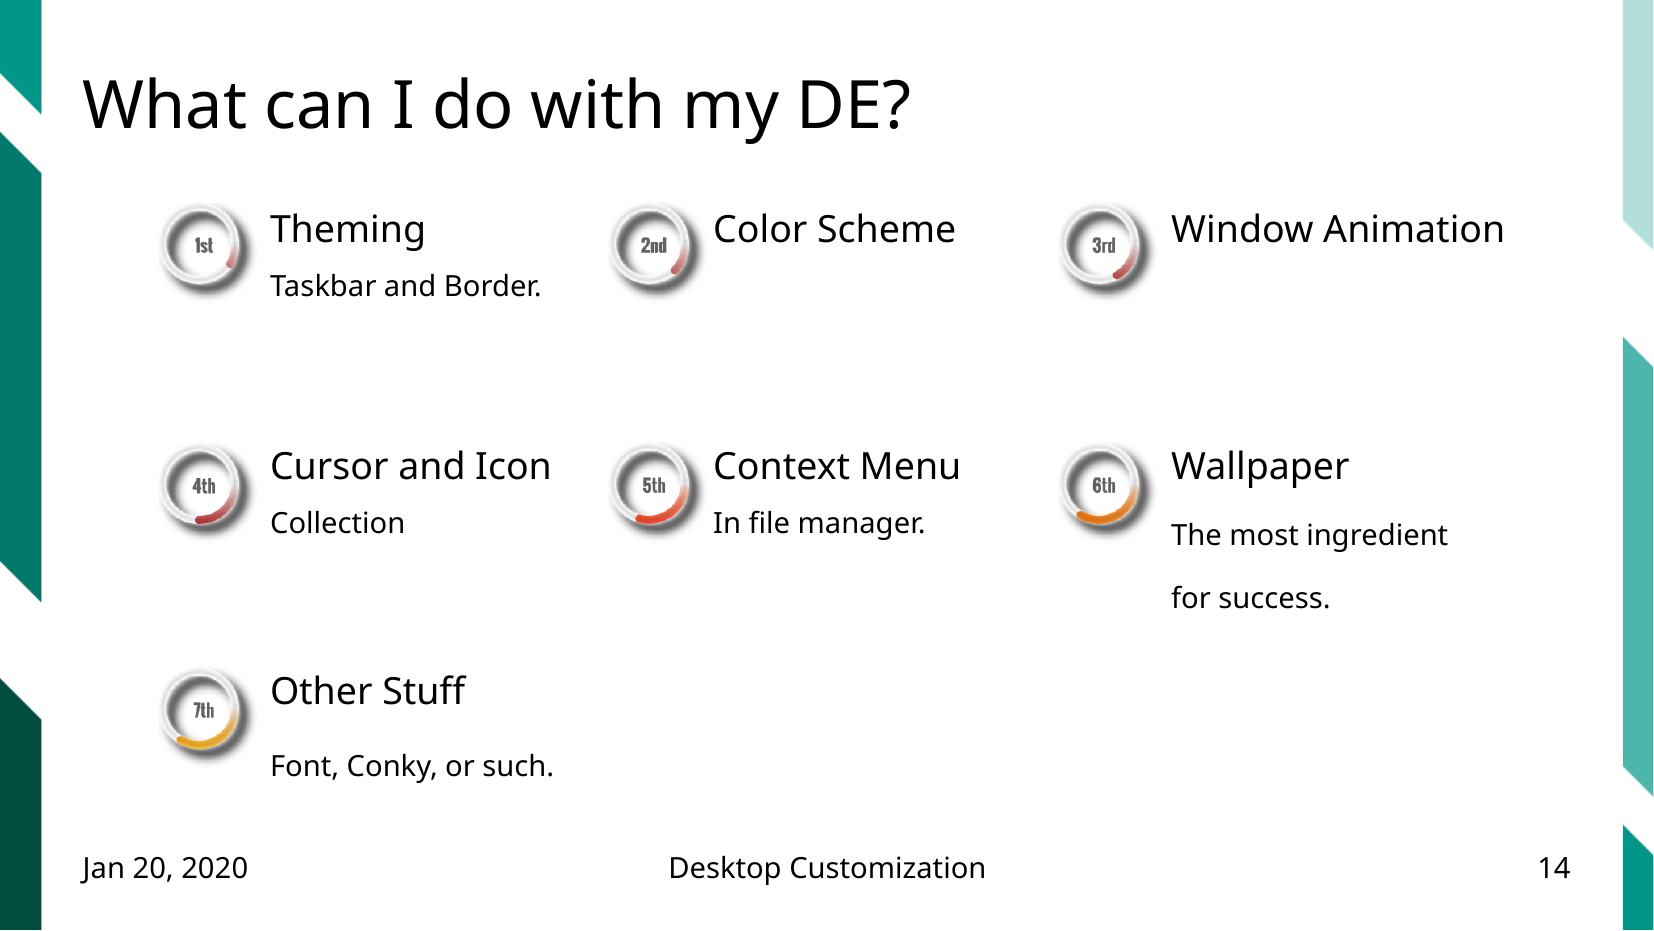

# What can I do with my DE?
Theming
Taskbar and Border.
Color Scheme
Window Animation
Cursor and Icon
Collection
Context Menu
In file manager.
Wallpaper
The most ingredient
for success.
Other Stuff
Font, Conky, or such.
Jan 20, 2020
Desktop Customization
14